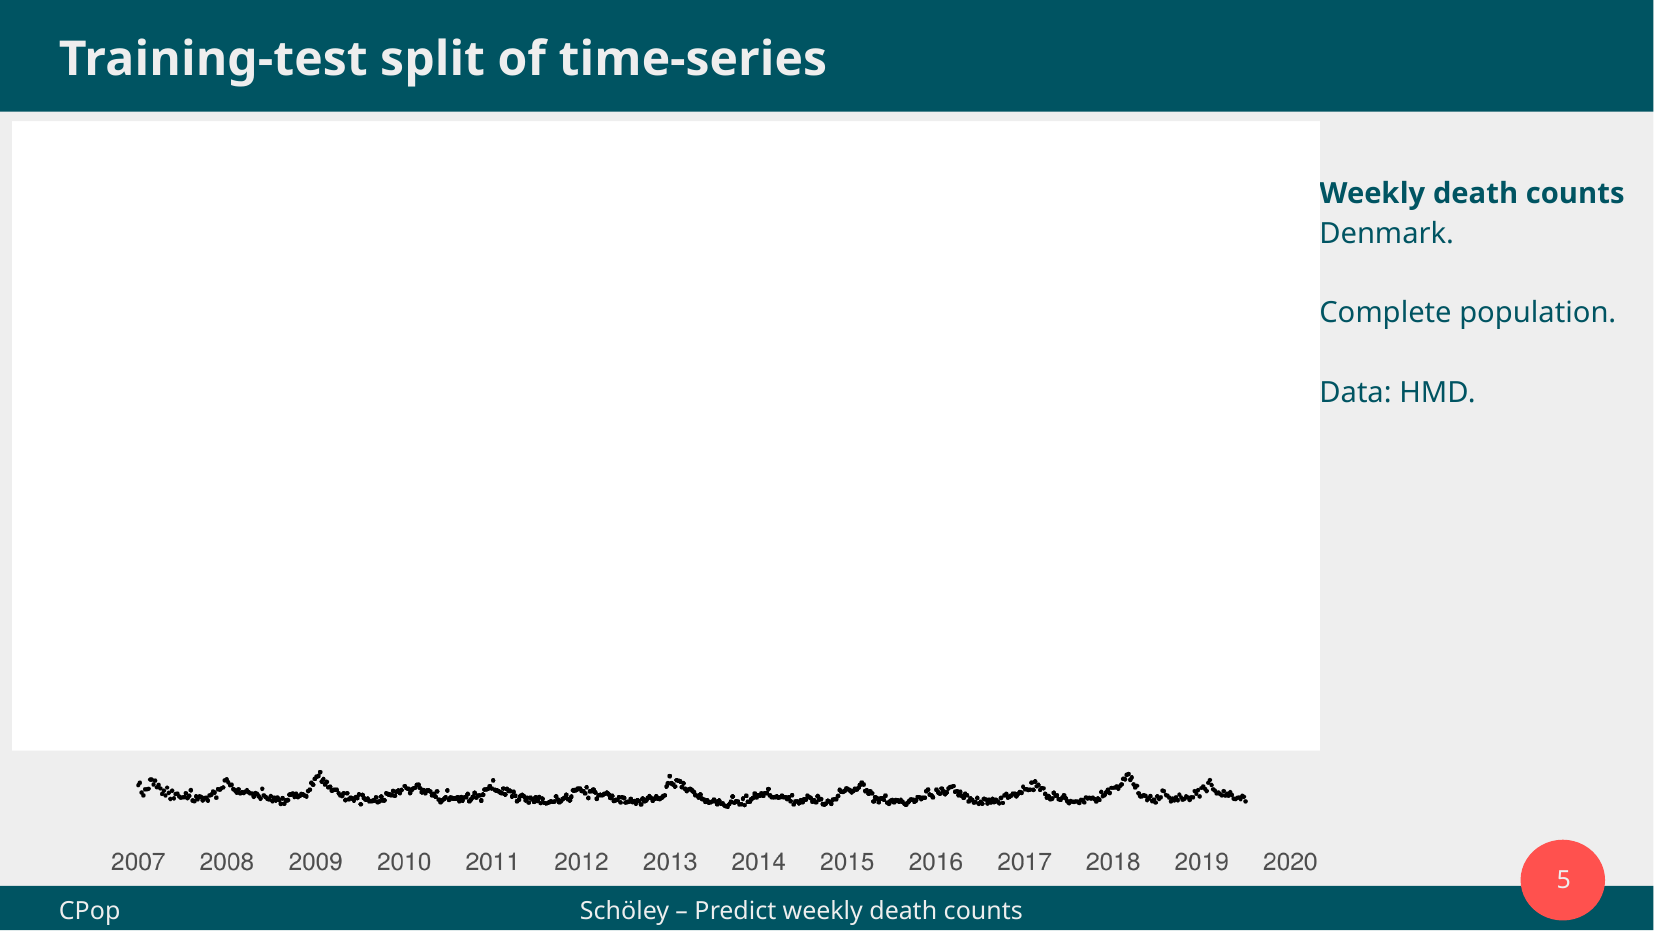

# Training-test split of time-series
Weekly death counts Denmark.
Complete population.
Data: HMD.
5
CPop
Schöley – Predict weekly death counts